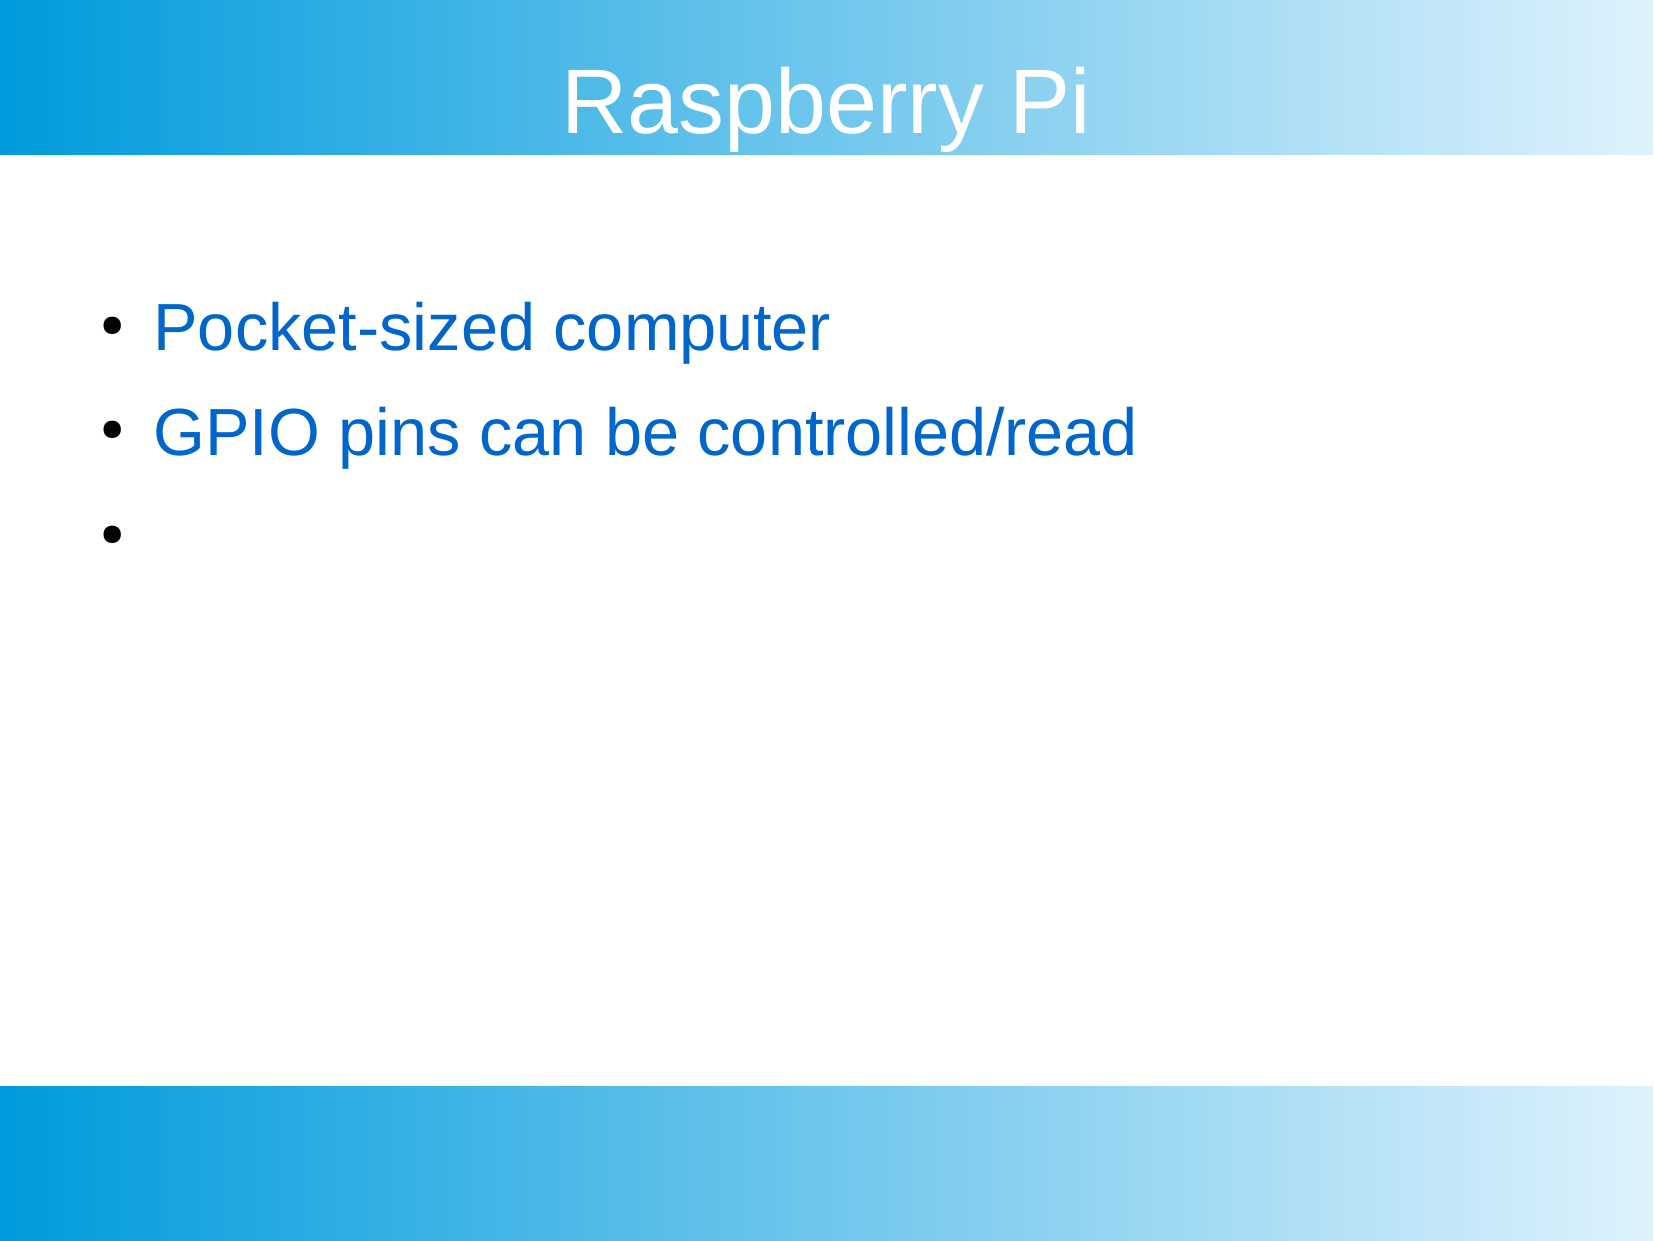

# Raspberry Pi
Pocket-sized computer
GPIO pins can be controlled/read